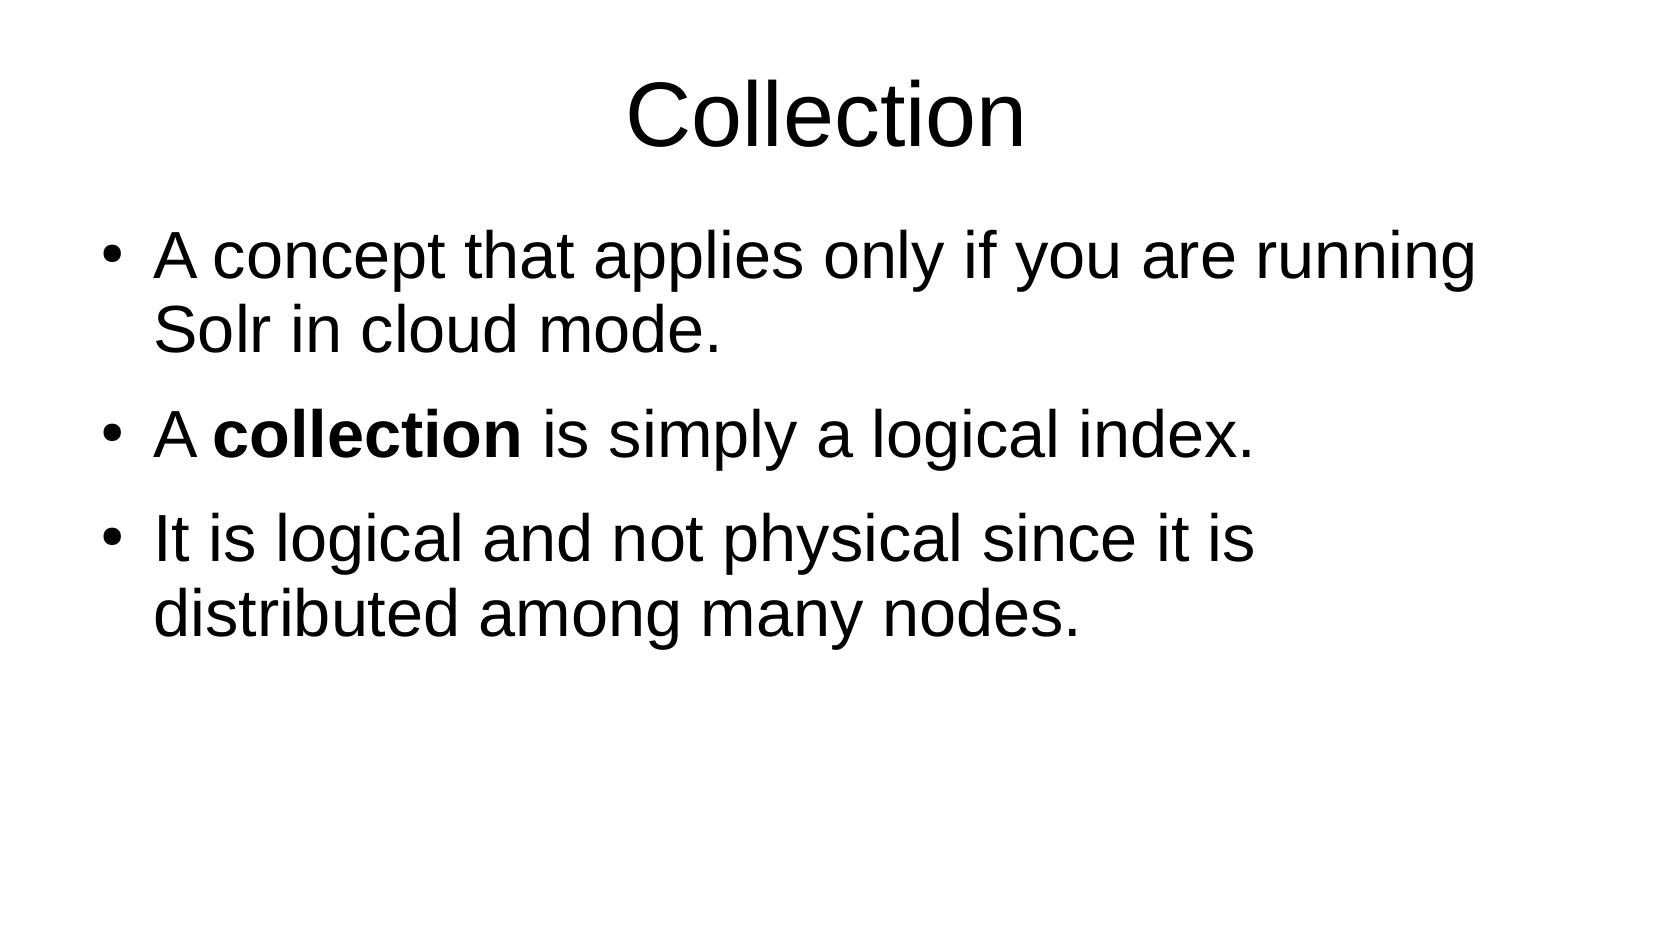

# Collection
A concept that applies only if you are running Solr in cloud mode.
A collection is simply a logical index.
It is logical and not physical since it is distributed among many nodes.